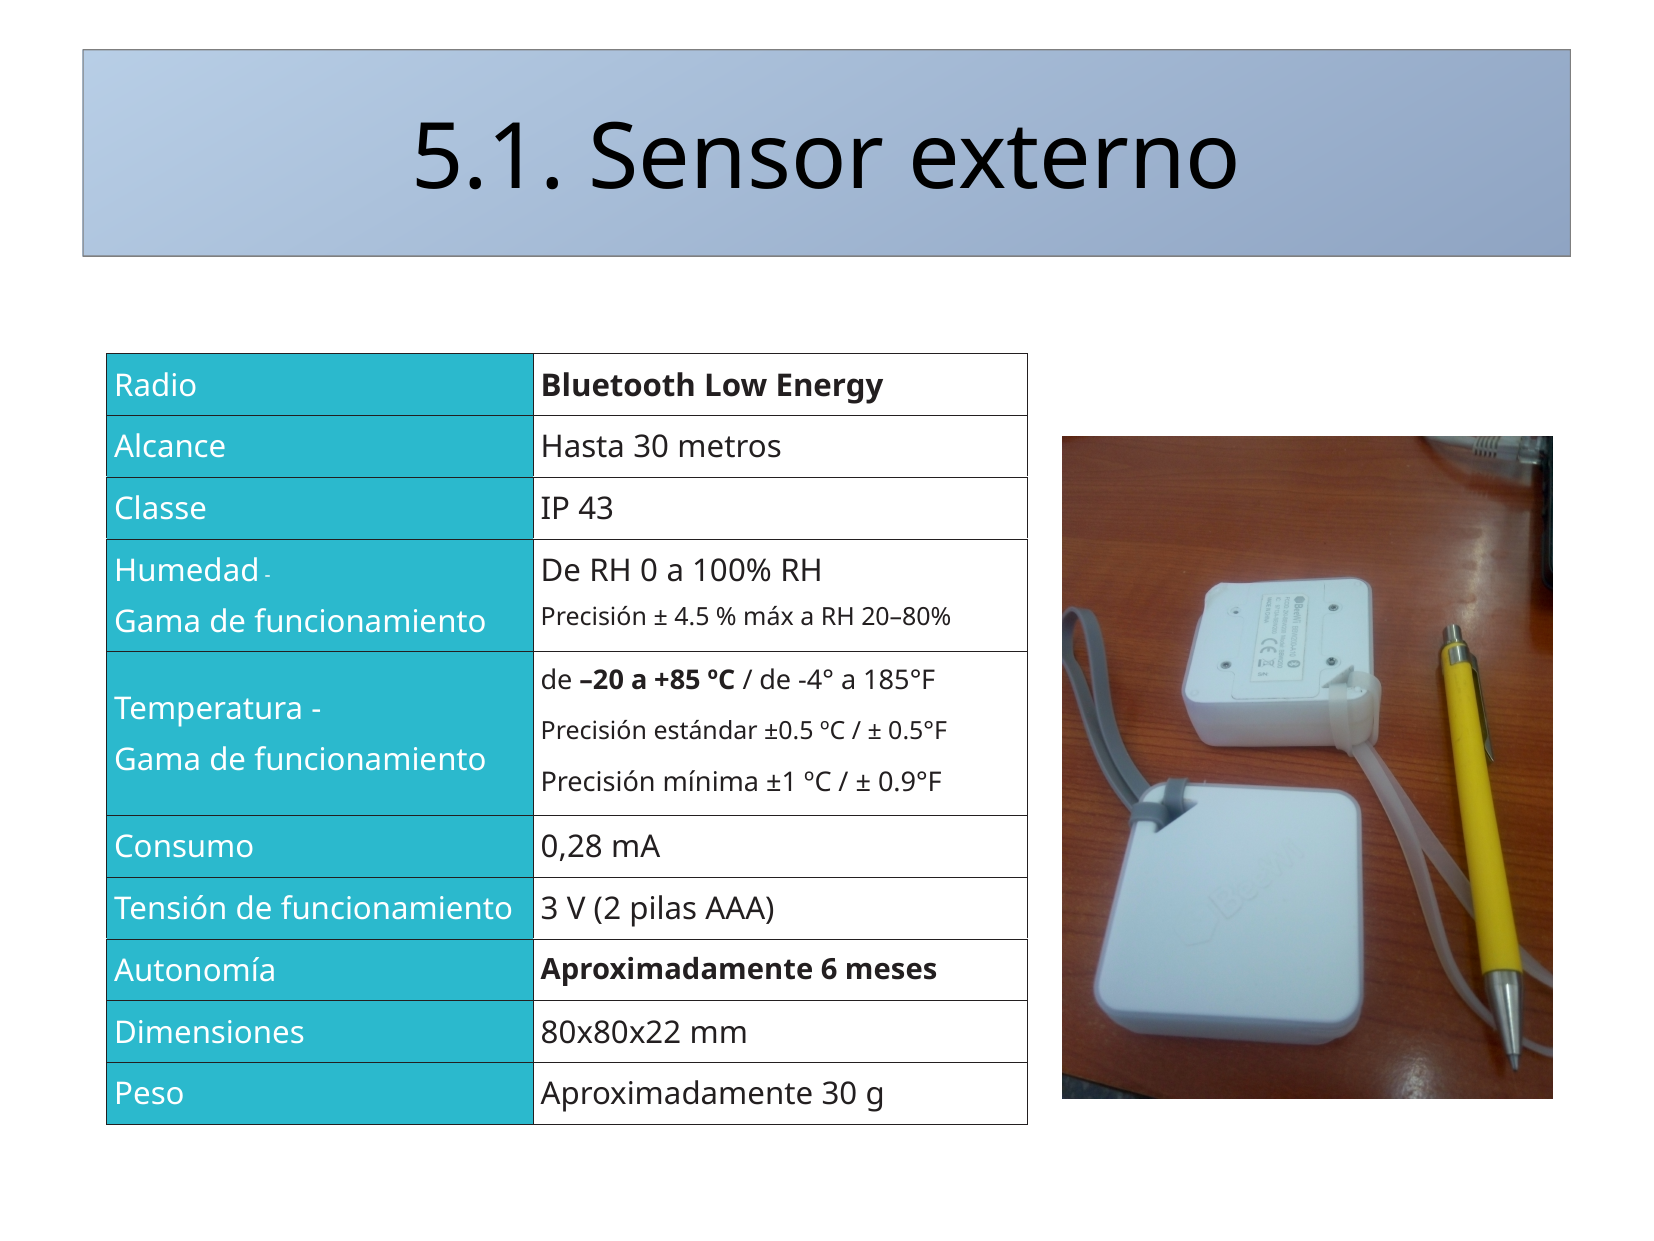

# 5.1. Sensor externo
Radio
Bluetooth Low Energy
Alcance
Hasta 30 metros
Classe
IP 43
Humedad -
De RH 0 a 100% RH
Gama de funcionamiento
Precisión ± 4.5 % máx a RH 20–80%
de –20 a +85 ºC / de -4° a 185°F
Temperatura -
Precisión estándar ±0.5 ºC / ± 0.5°F
Gama de funcionamiento
Precisión mínima ±1 ºC / ± 0.9°F
Consumo
0,28 mA
Tensión de funcionamiento
3 V (2 pilas AAA)
Autonomía
Aproximadamente 6 meses
Dimensiones
80x80x22 mm
Peso
Aproximadamente 30 g